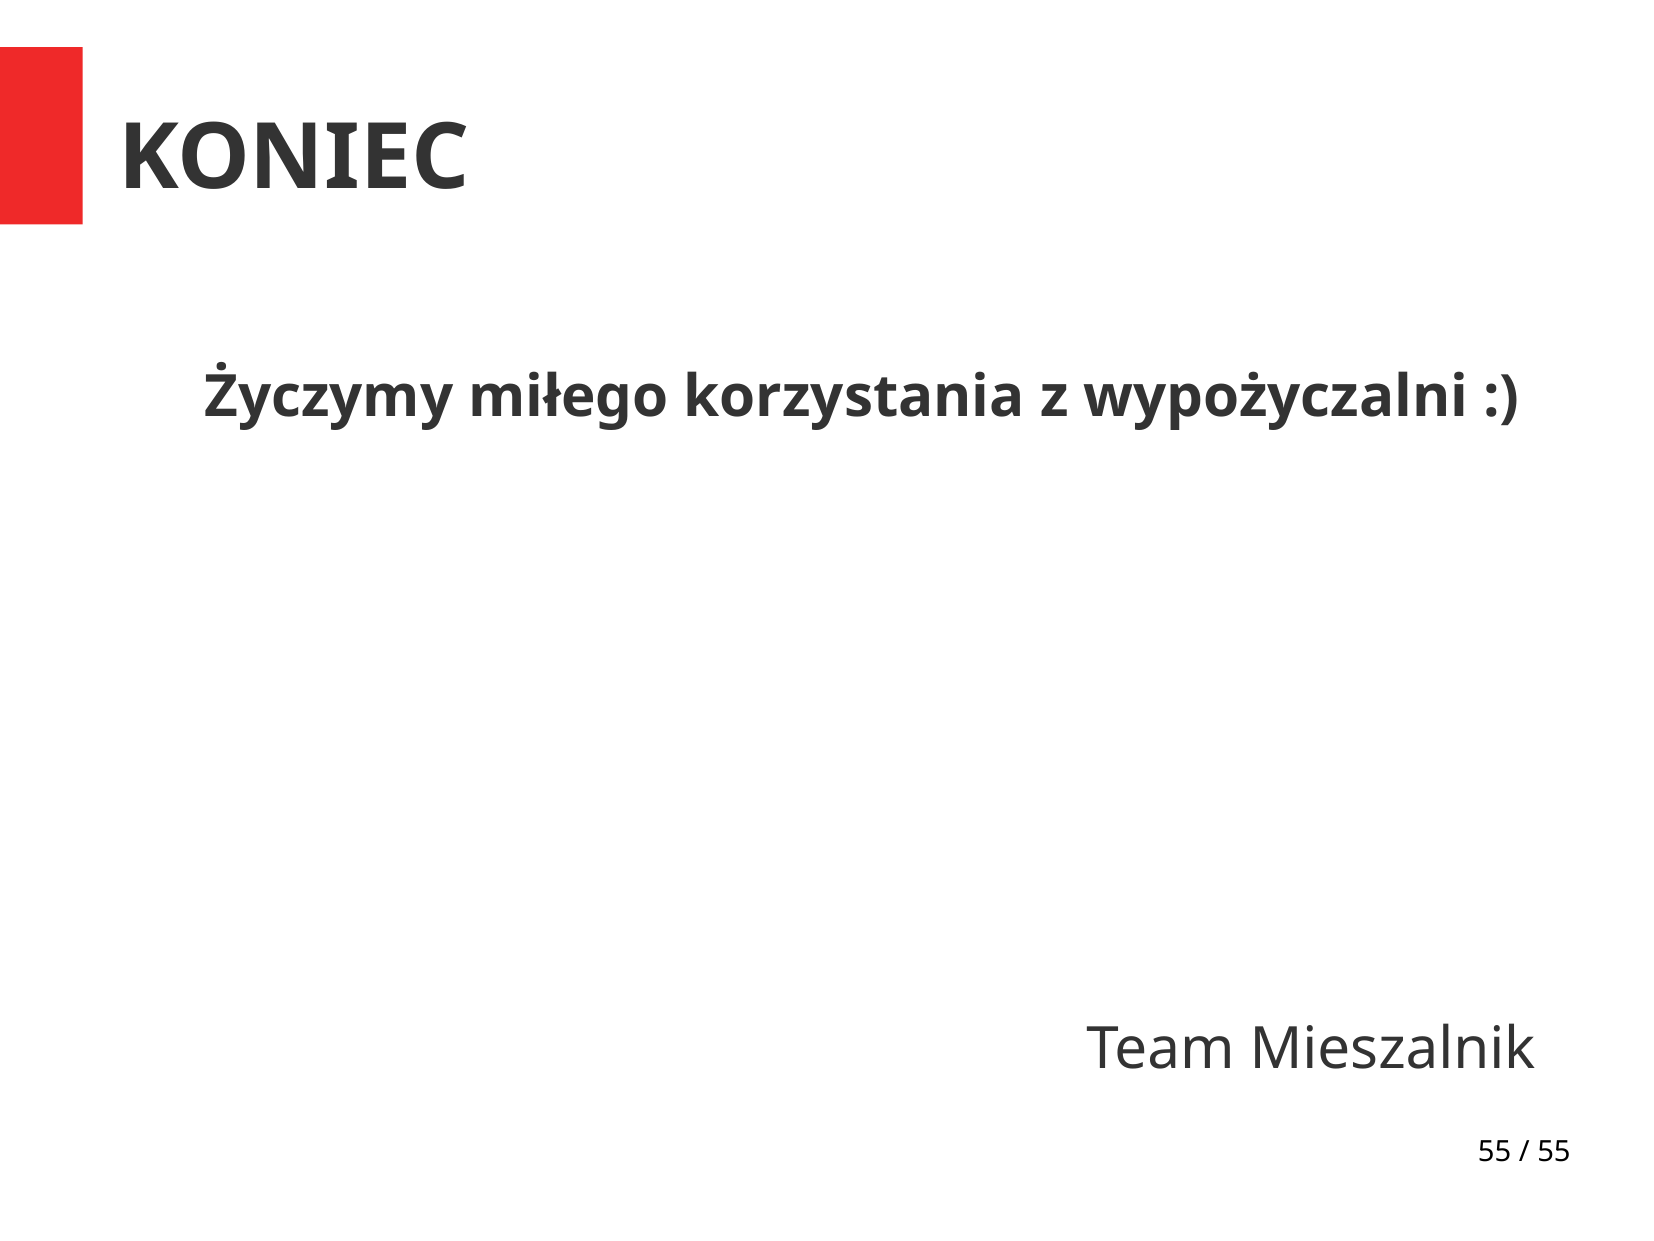

# KONIEC
Życzymy miłego korzystania z wypożyczalni :)
Team Mieszalnik
55